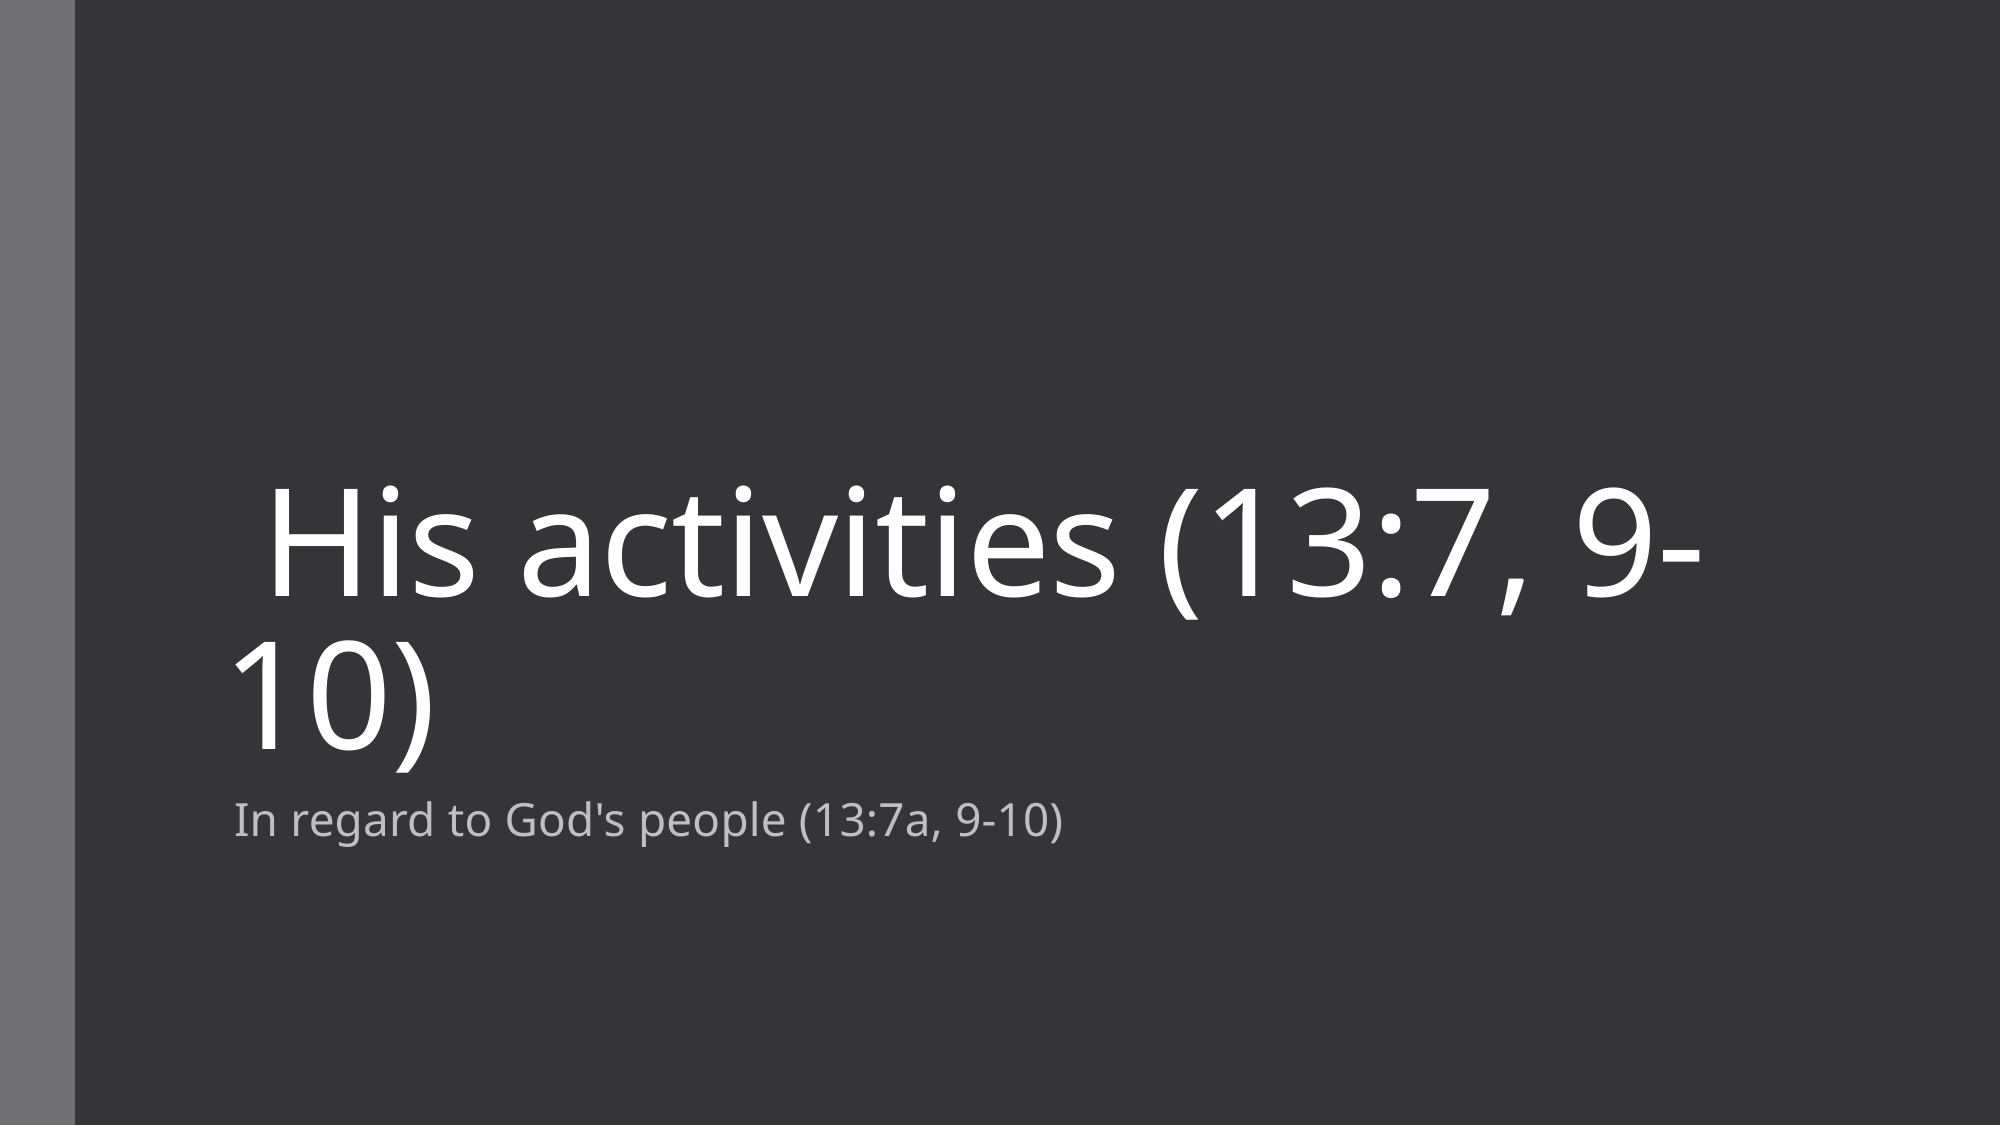

# His activities (13:7, 9-10)
 In regard to God's people (13:7a, 9-10)